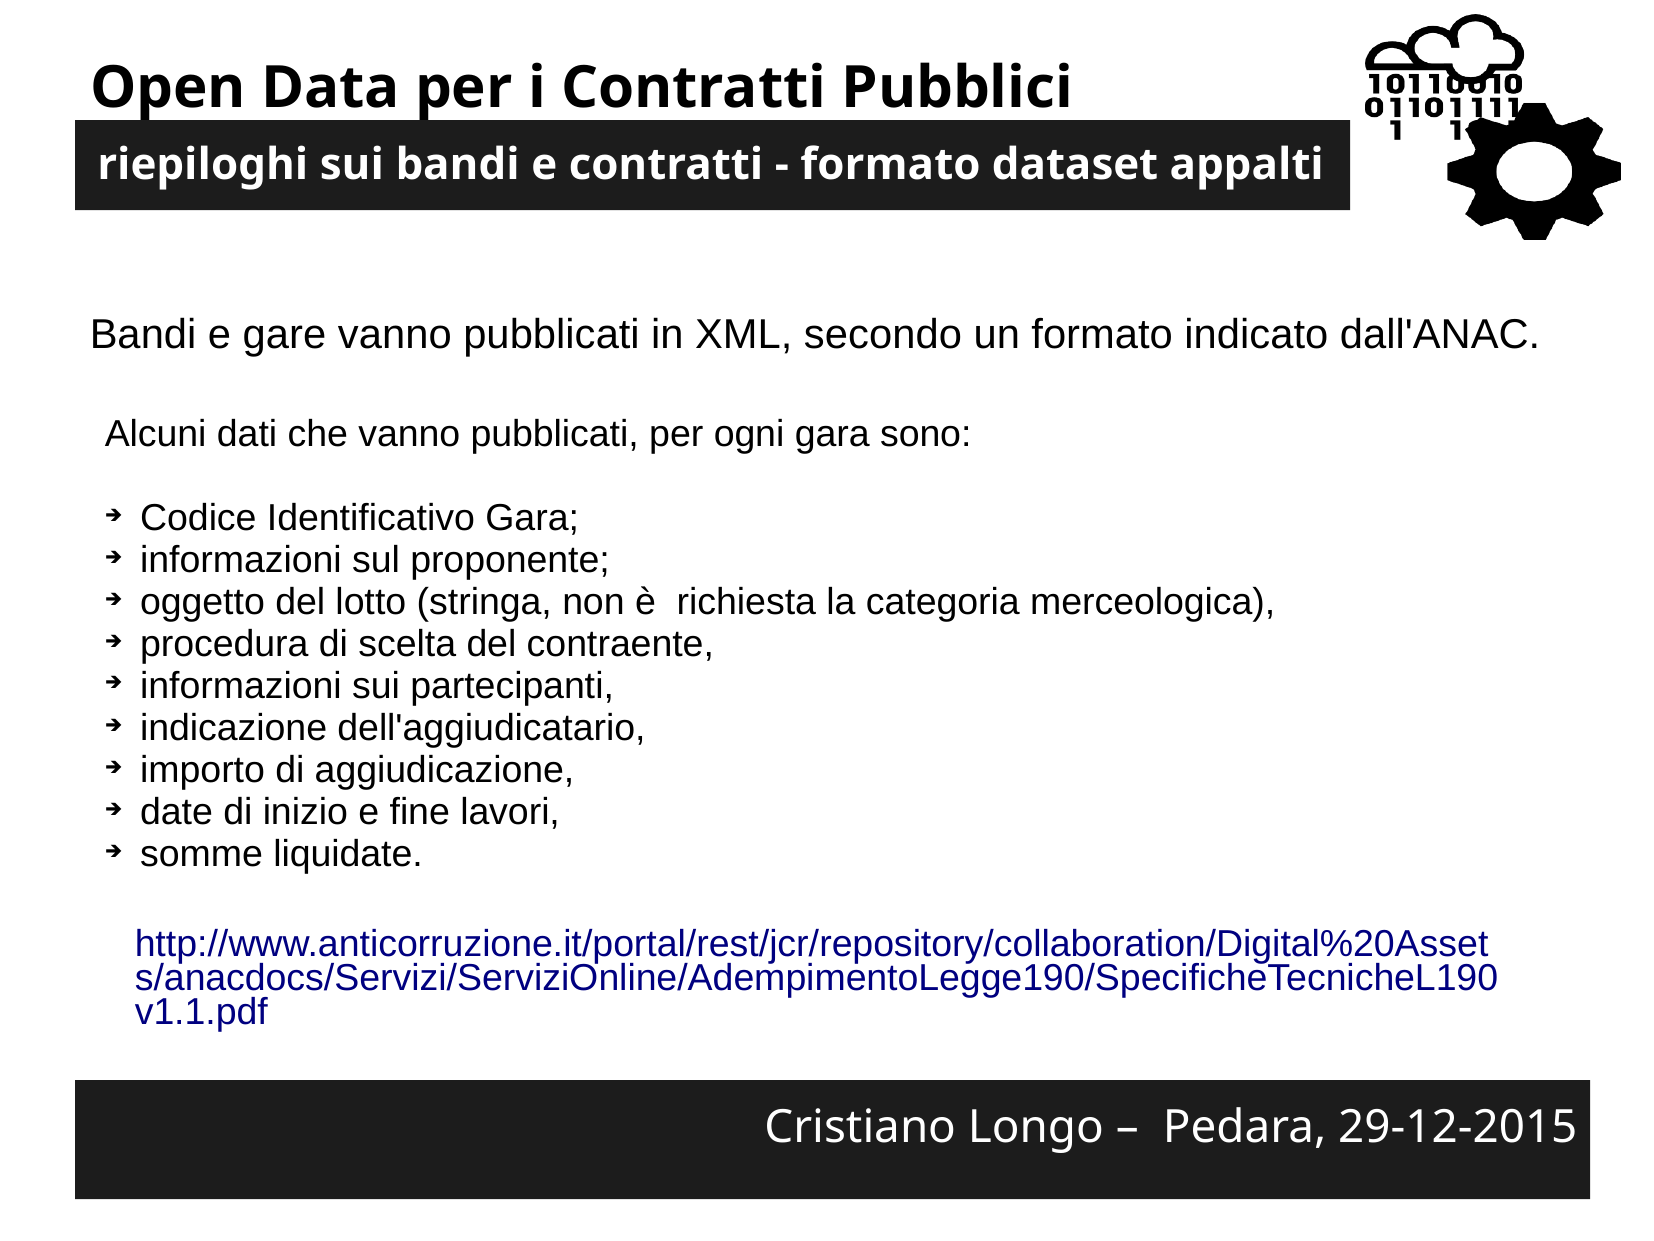

# Open Data per i Contratti Pubblici
 riepiloghi sui bandi e contratti - formato dataset appalti
Bandi e gare vanno pubblicati in XML, secondo un formato indicato dall'ANAC.
Alcuni dati che vanno pubblicati, per ogni gara sono:
Codice Identificativo Gara;
informazioni sul proponente;
oggetto del lotto (stringa, non è richiesta la categoria merceologica),
procedura di scelta del contraente,
informazioni sui partecipanti,
indicazione dell'aggiudicatario,
importo di aggiudicazione,
date di inizio e fine lavori,
somme liquidate.
http://www.anticorruzione.it/portal/rest/jcr/repository/collaboration/Digital%20Assets/anacdocs/Servizi/ServiziOnline/AdempimentoLegge190/SpecificheTecnicheL190v1.1.pdf
 Cristiano Longo – Pedara, 29-12-2015